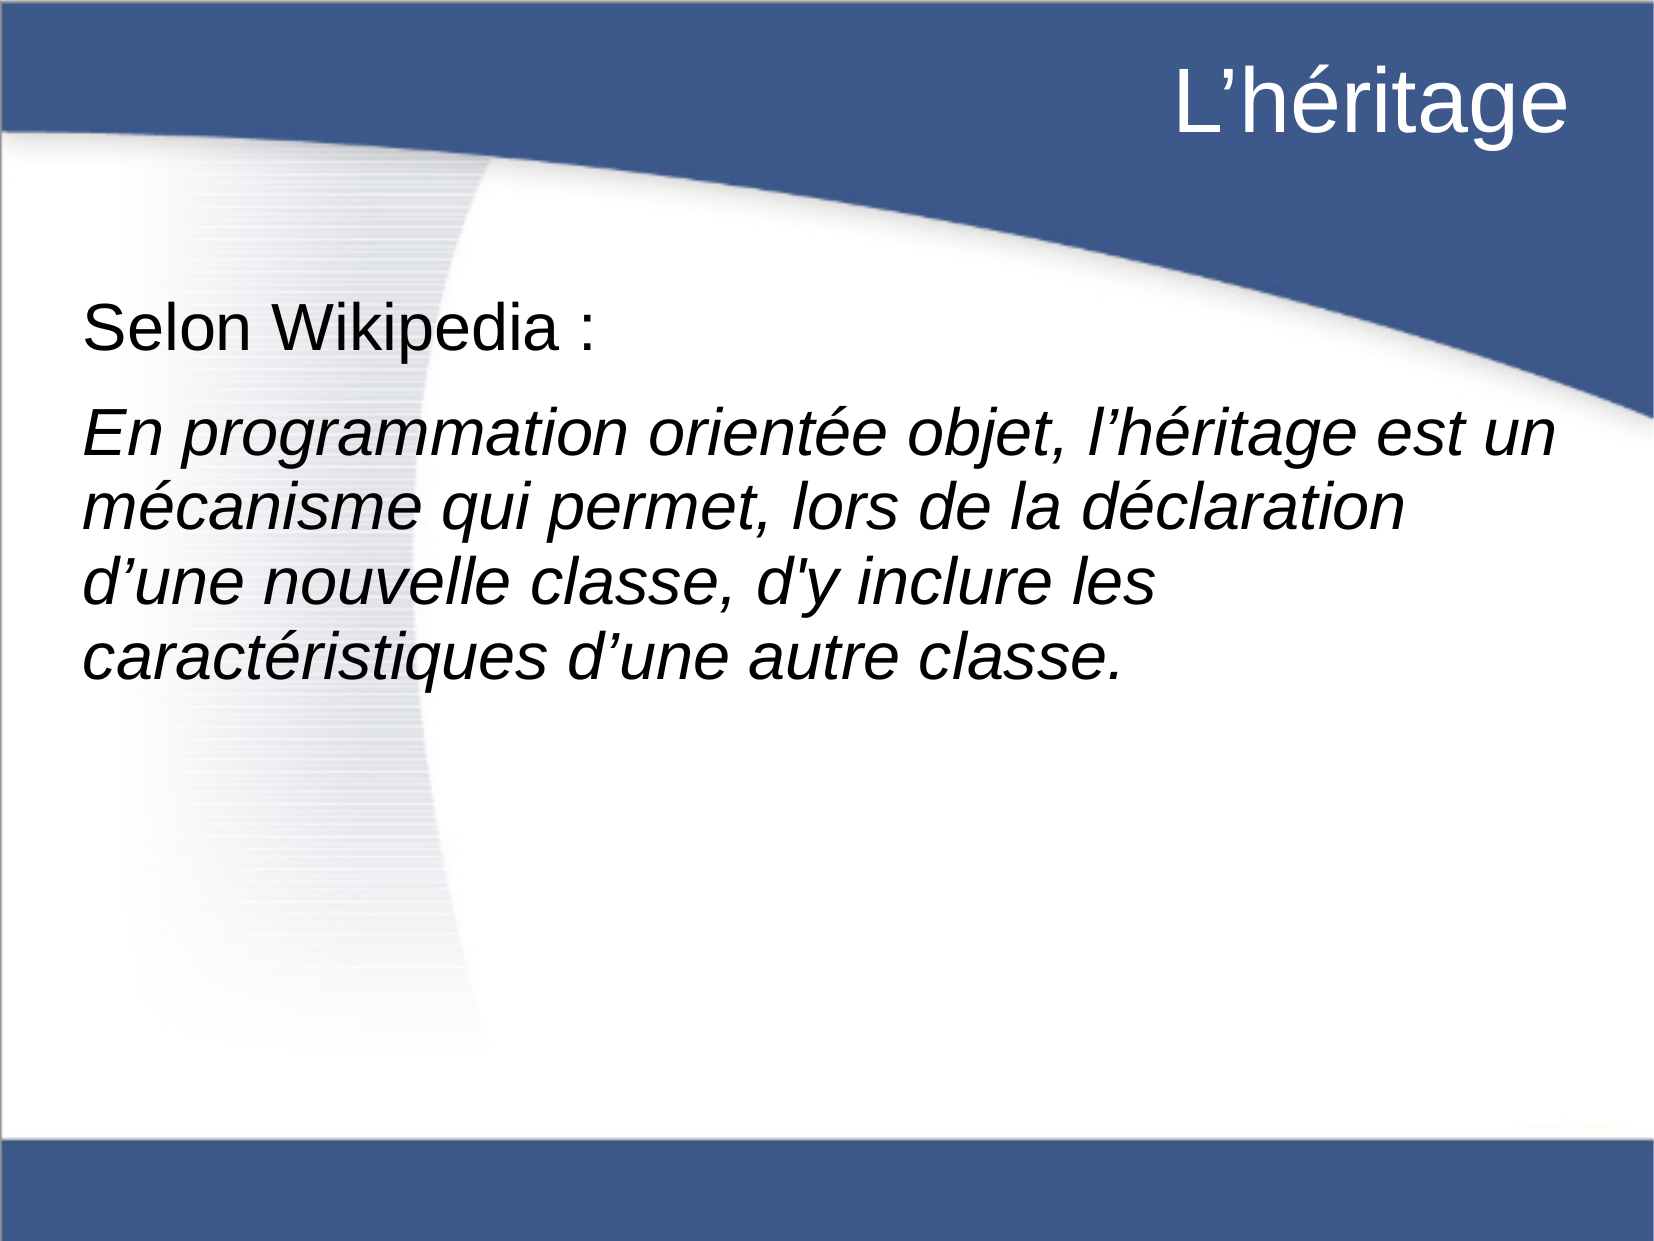

# L’héritage
Selon Wikipedia :
En programmation orientée objet, l’héritage est un mécanisme qui permet, lors de la déclaration d’une nouvelle classe, d'y inclure les caractéristiques d’une autre classe.